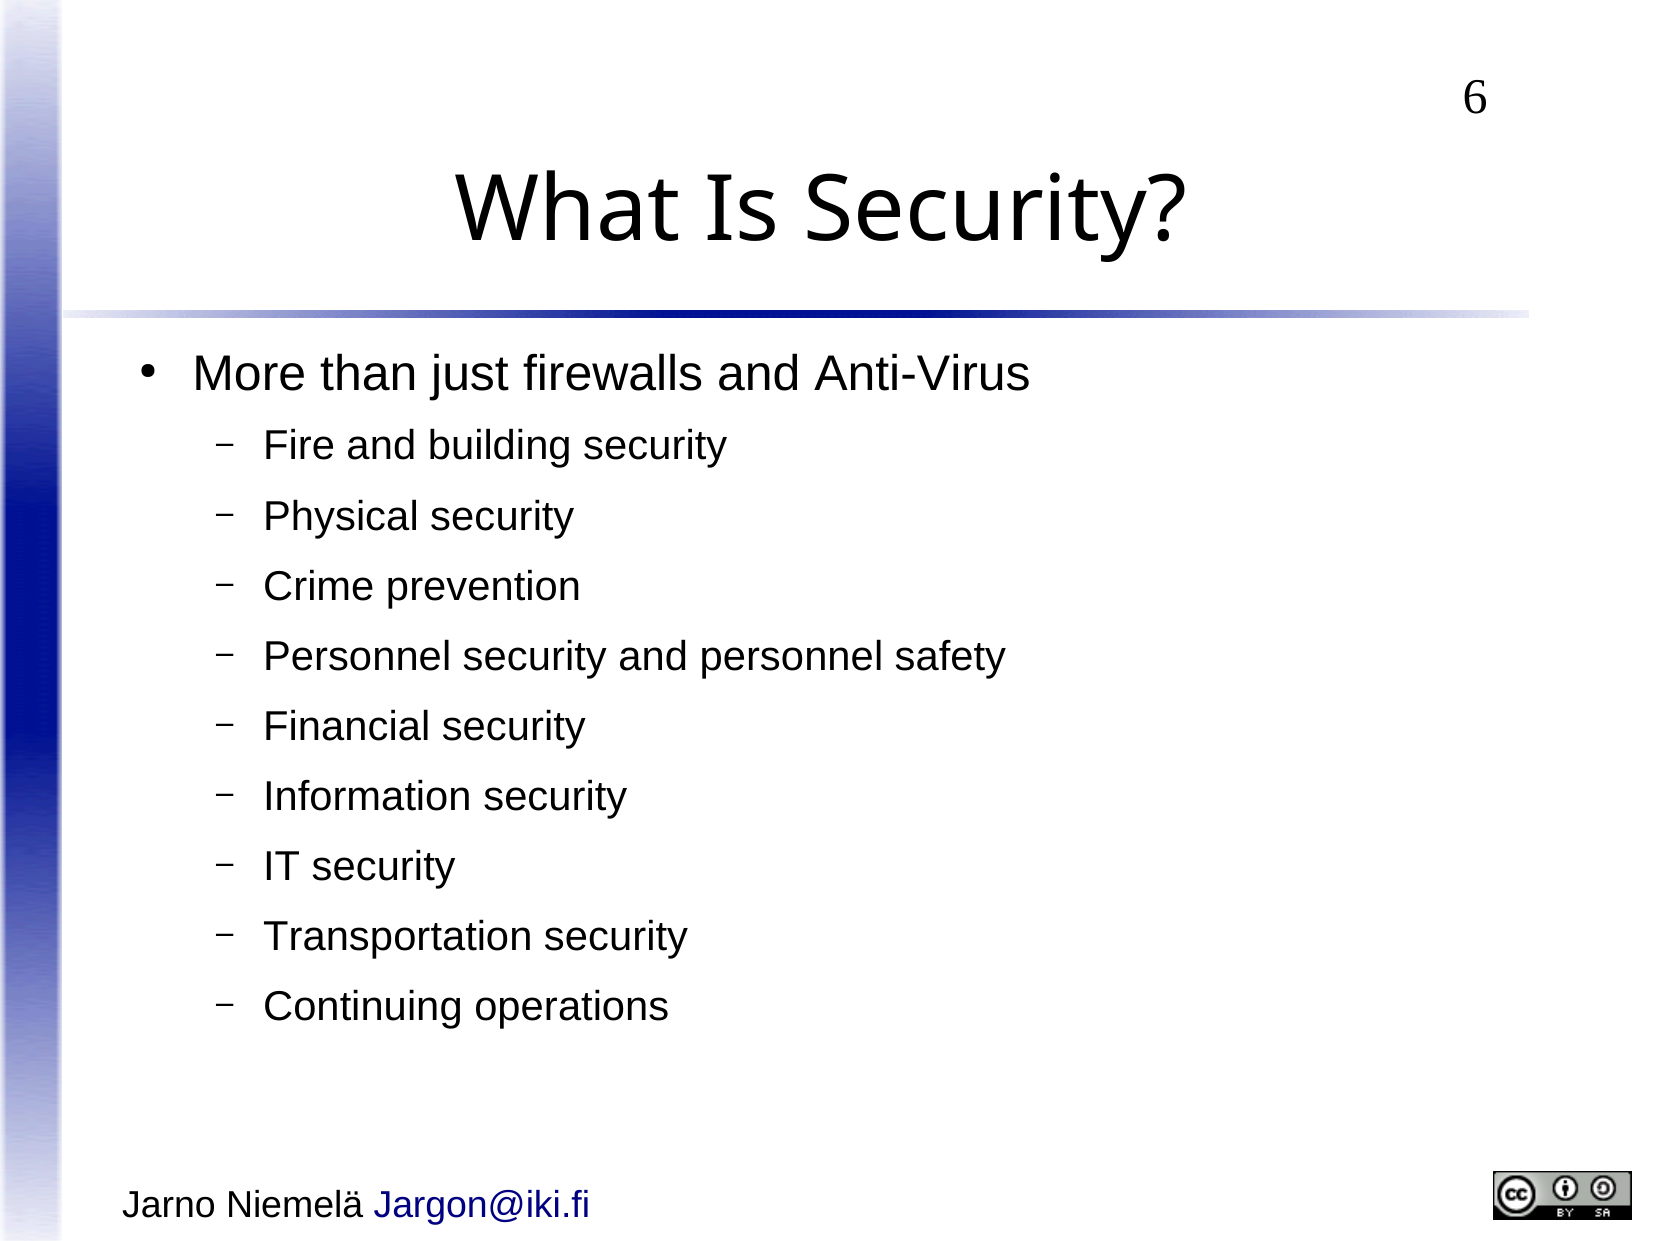

# What Is Security?
More than just firewalls and Anti-Virus
Fire and building security
Physical security
Crime prevention
Personnel security and personnel safety
Financial security
Information security
IT security
Transportation security
Continuing operations